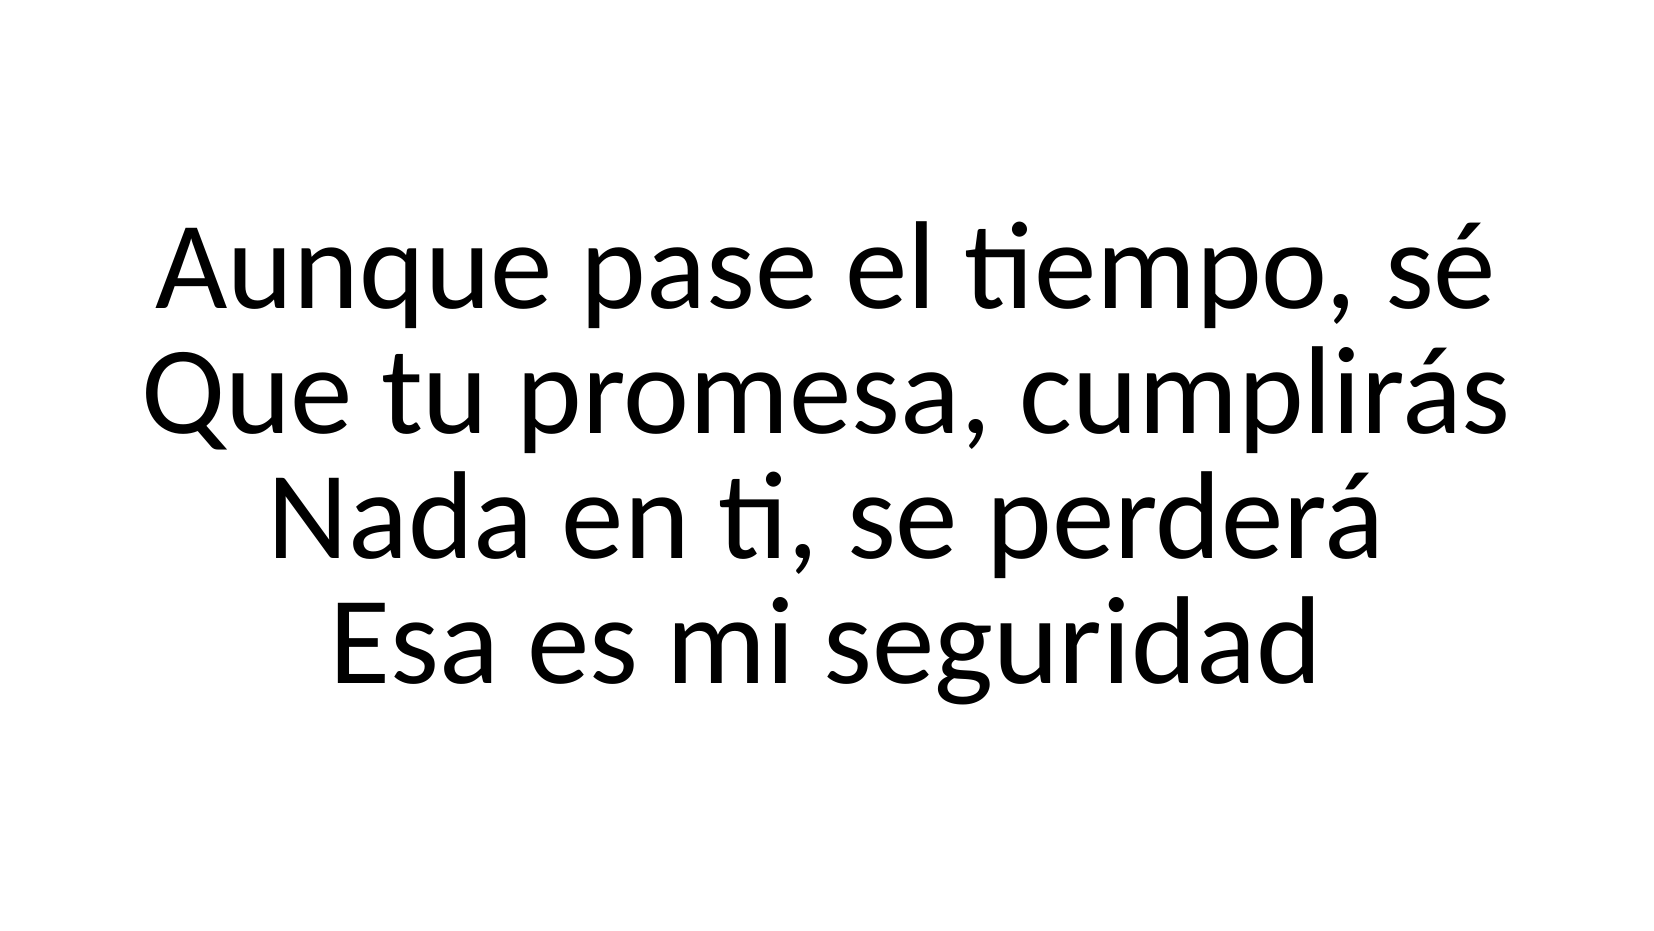

# Aunque pase el tiempo, sé Que tu promesa, cumplirás Nada en ti, se perderá Esa es mi seguridad